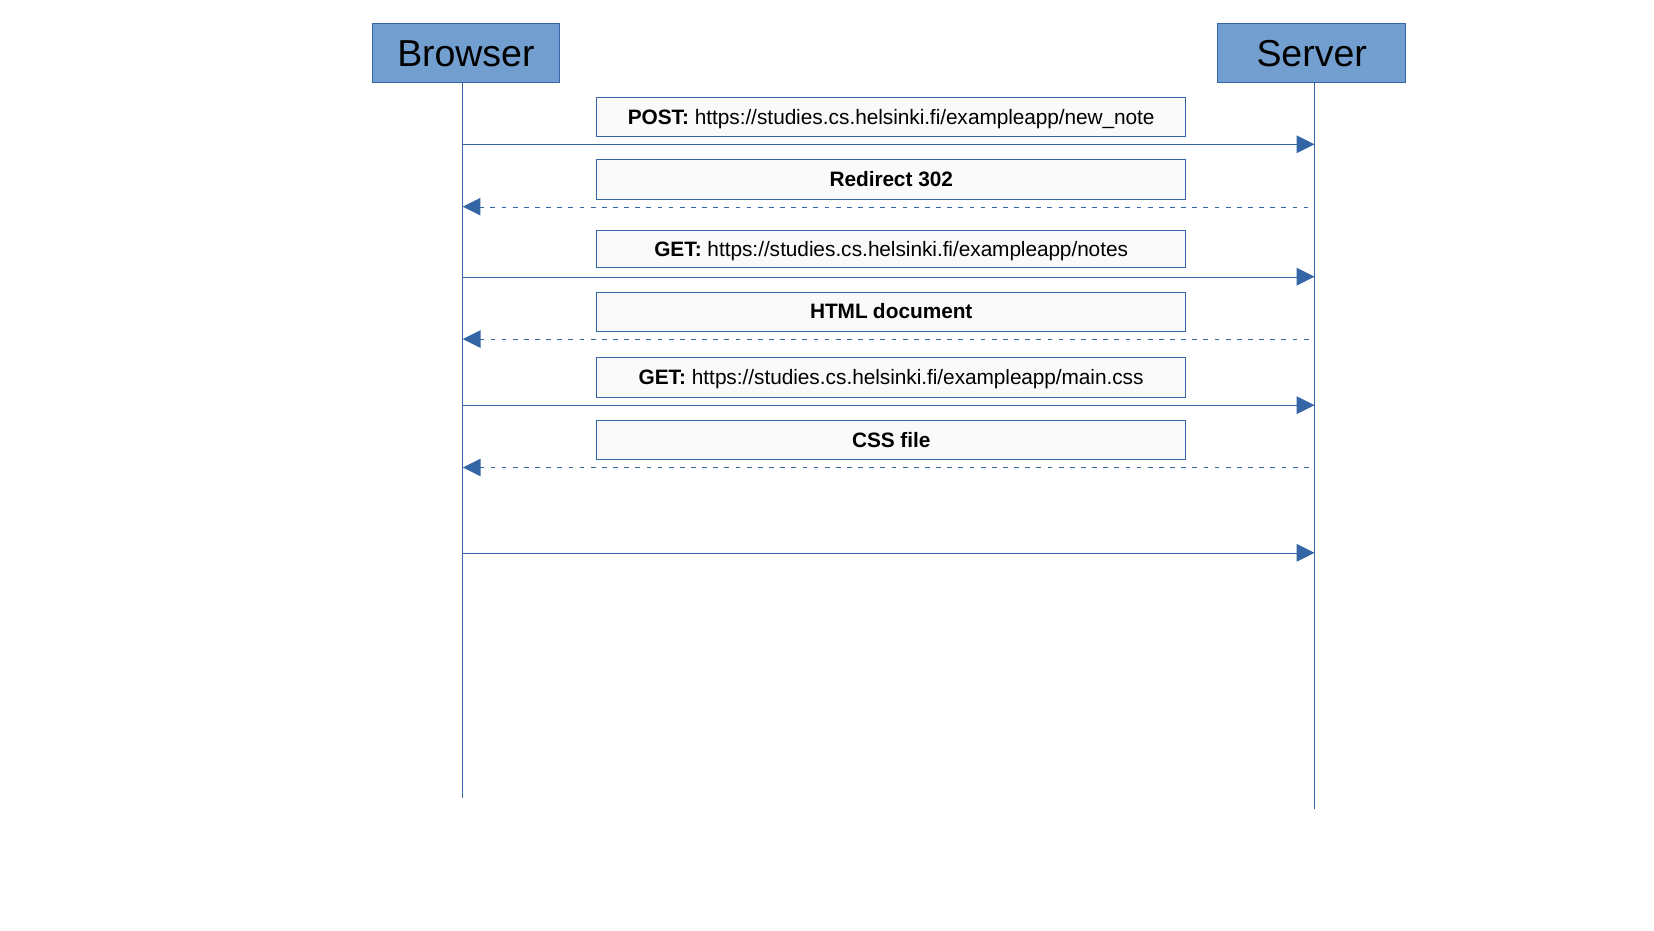

Browser
Server
POST: https://studies.cs.helsinki.fi/exampleapp/new_note
Redirect 302
GET: https://studies.cs.helsinki.fi/exampleapp/notes
HTML document
GET: https://studies.cs.helsinki.fi/exampleapp/main.css
CSS file